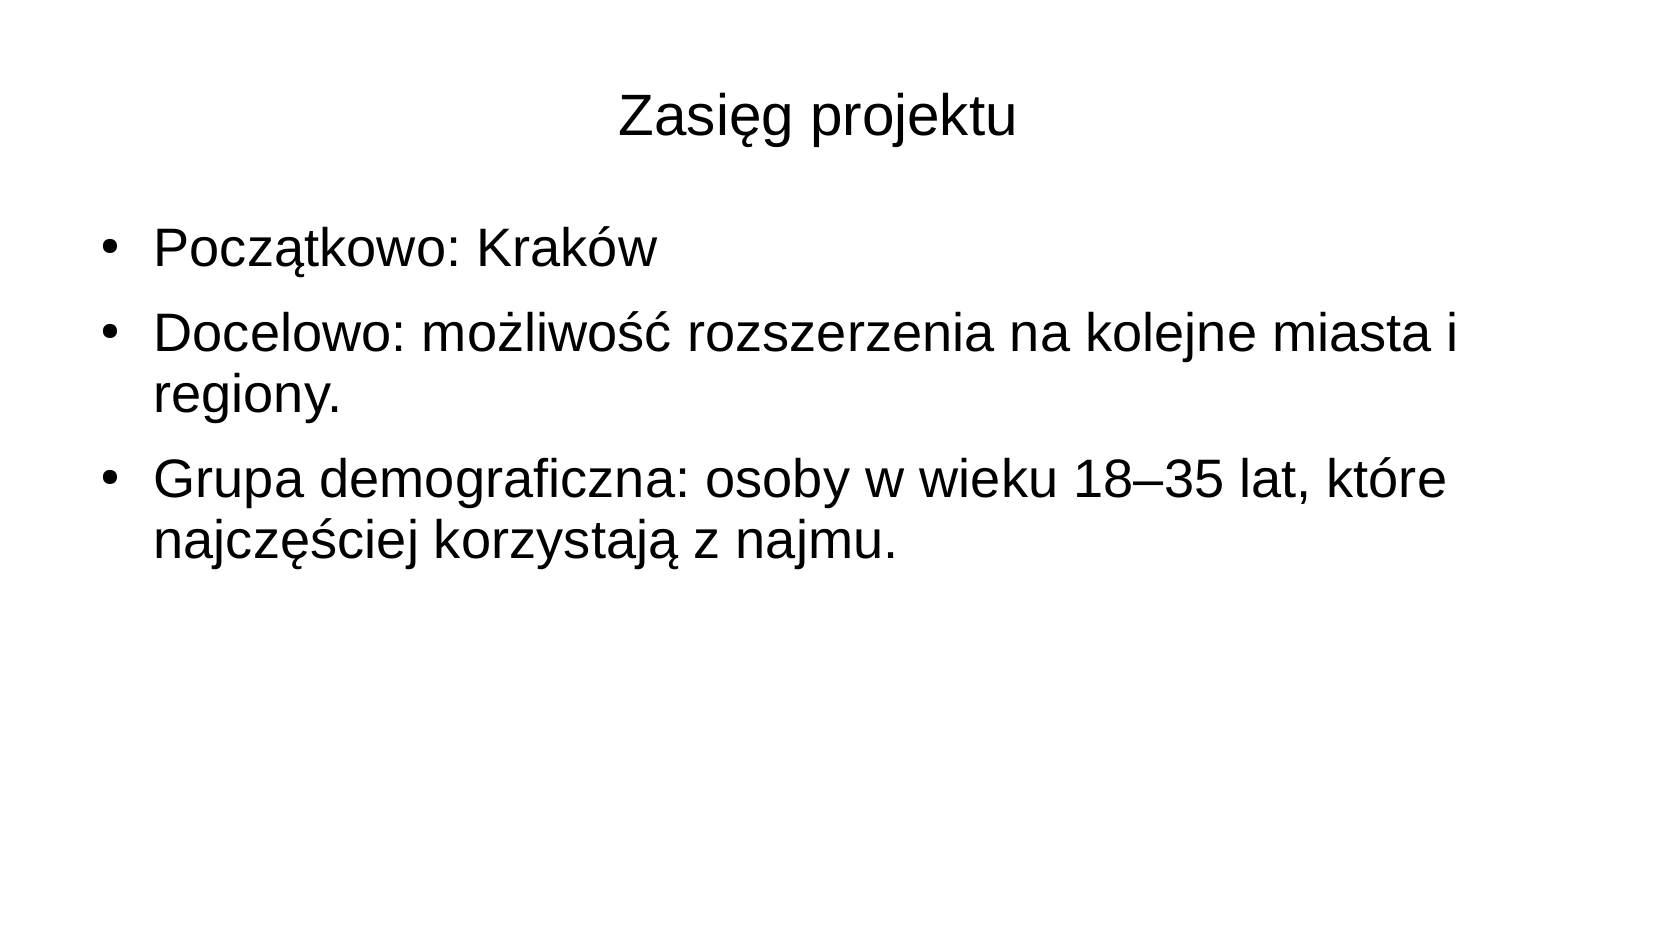

# Zasięg projektu
Początkowo: Kraków
Docelowo: możliwość rozszerzenia na kolejne miasta i regiony.
Grupa demograficzna: osoby w wieku 18–35 lat, które najczęściej korzystają z najmu.